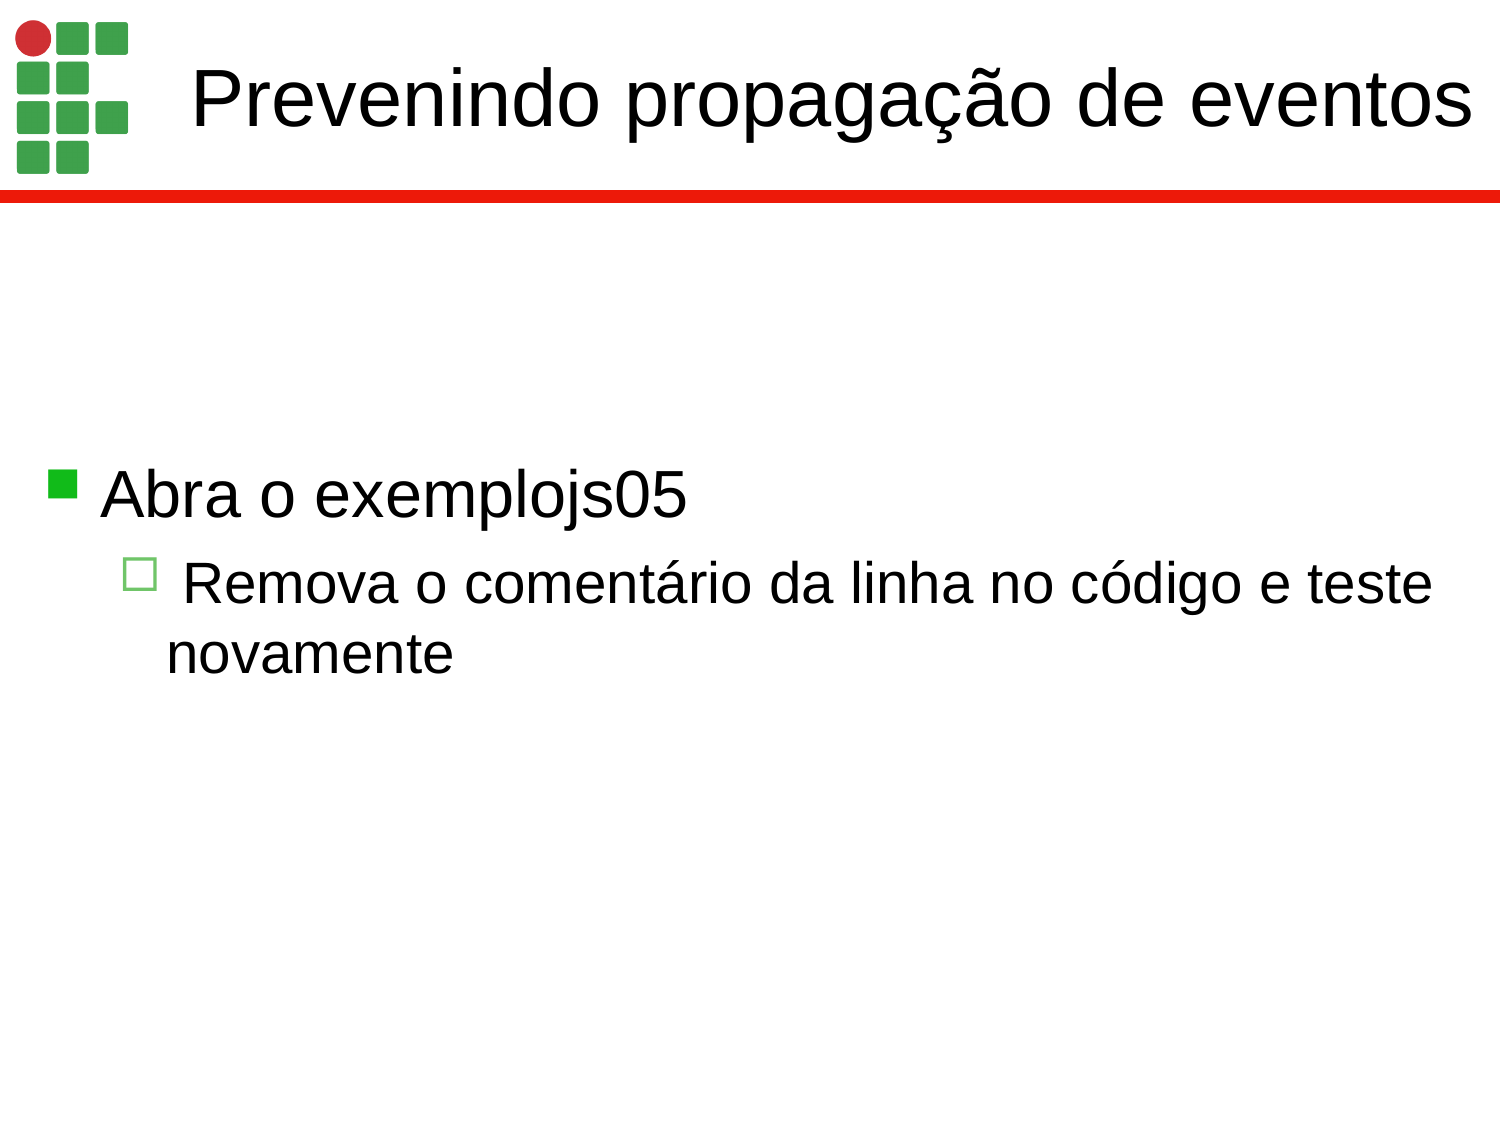

# Prevenindo propagação de eventos
Abra o exemplojs05
 Remova o comentário da linha no código e teste novamente